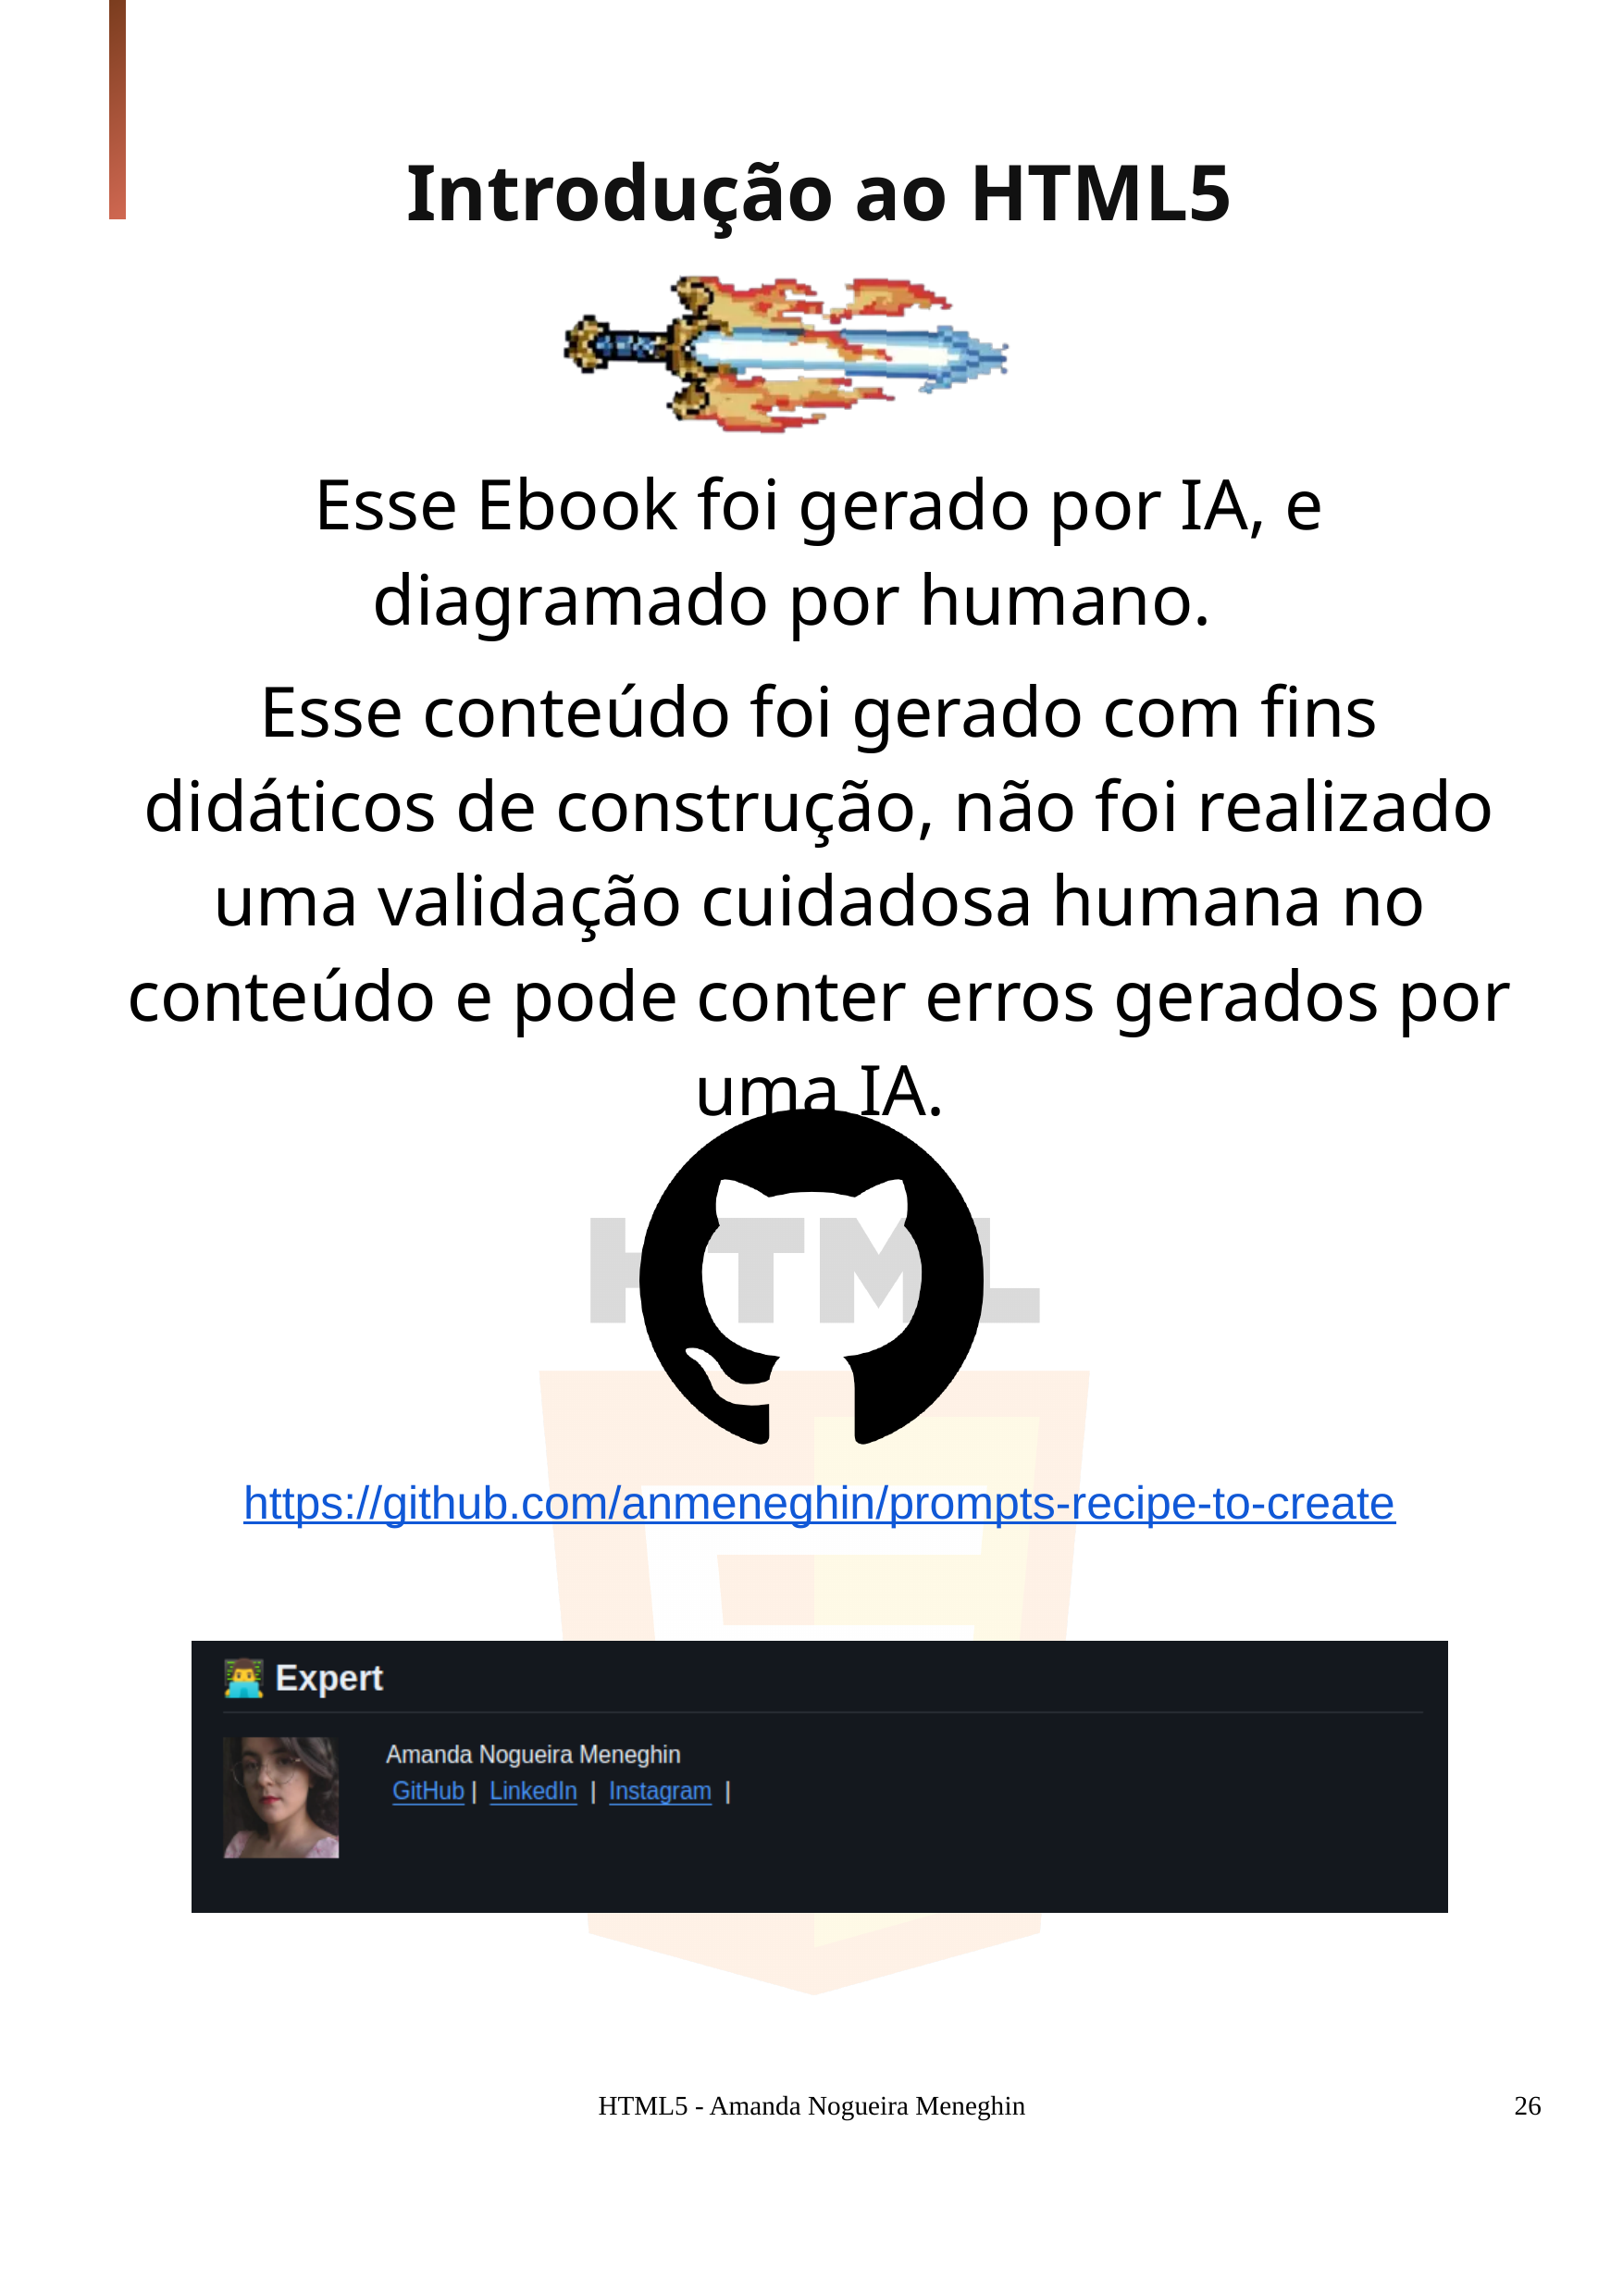

Introdução ao HTML5
Esse Ebook foi gerado por IA, e diagramado por humano.
Esse conteúdo foi gerado com fins didáticos de construção, não foi realizado uma validação cuidadosa humana no conteúdo e pode conter erros gerados por uma IA.
https://github.com/anmeneghin/prompts-recipe-to-create
HTML5 - Amanda Nogueira Meneghin
26